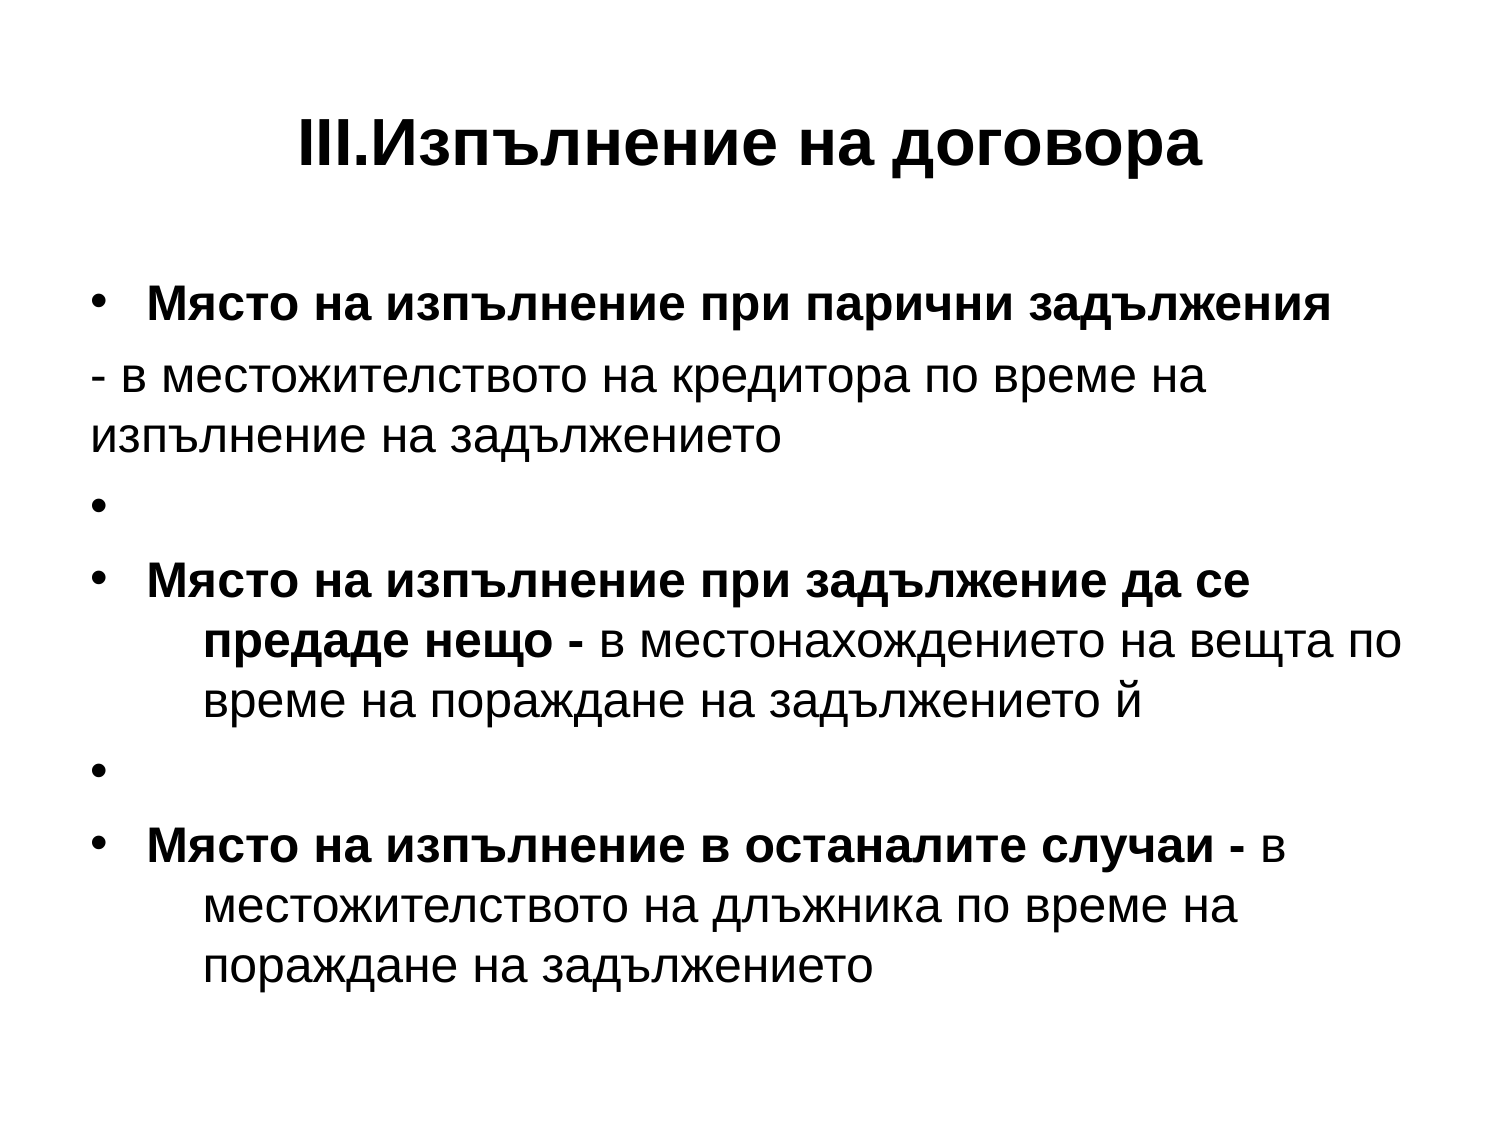

# ІІІ.Изпълнение на договора
Място на изпълнение при парични задължения
- в местожителството на кредитора по време на изпълнение на задължението
Място на изпълнение при задължение да се предаде нещо - в местонахождението на вещта по време на пораждане на задължението й
Място на изпълнение в останалите случаи - в местожителството на длъжника по време на пораждане на задължението